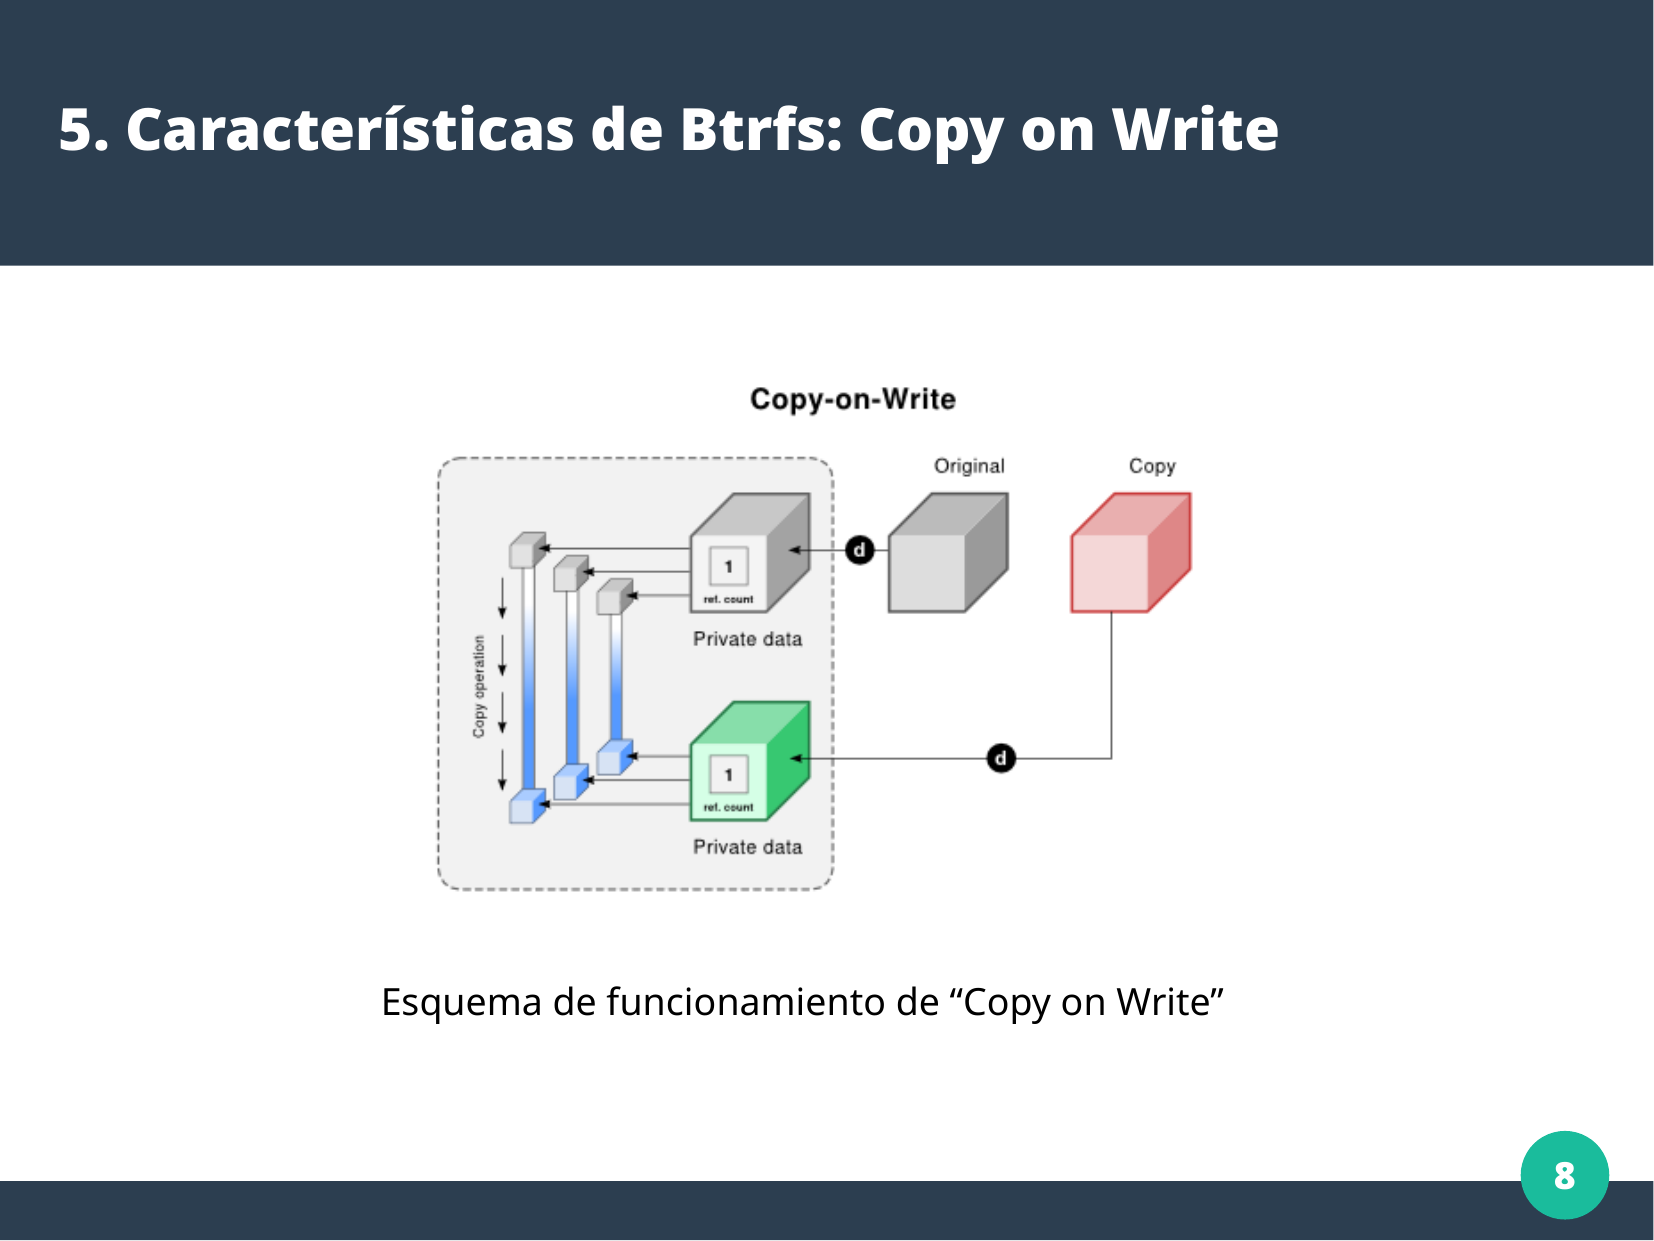

# 5. Características de Btrfs: Copy on Write
Esquema de funcionamiento de “Copy on Write”
8